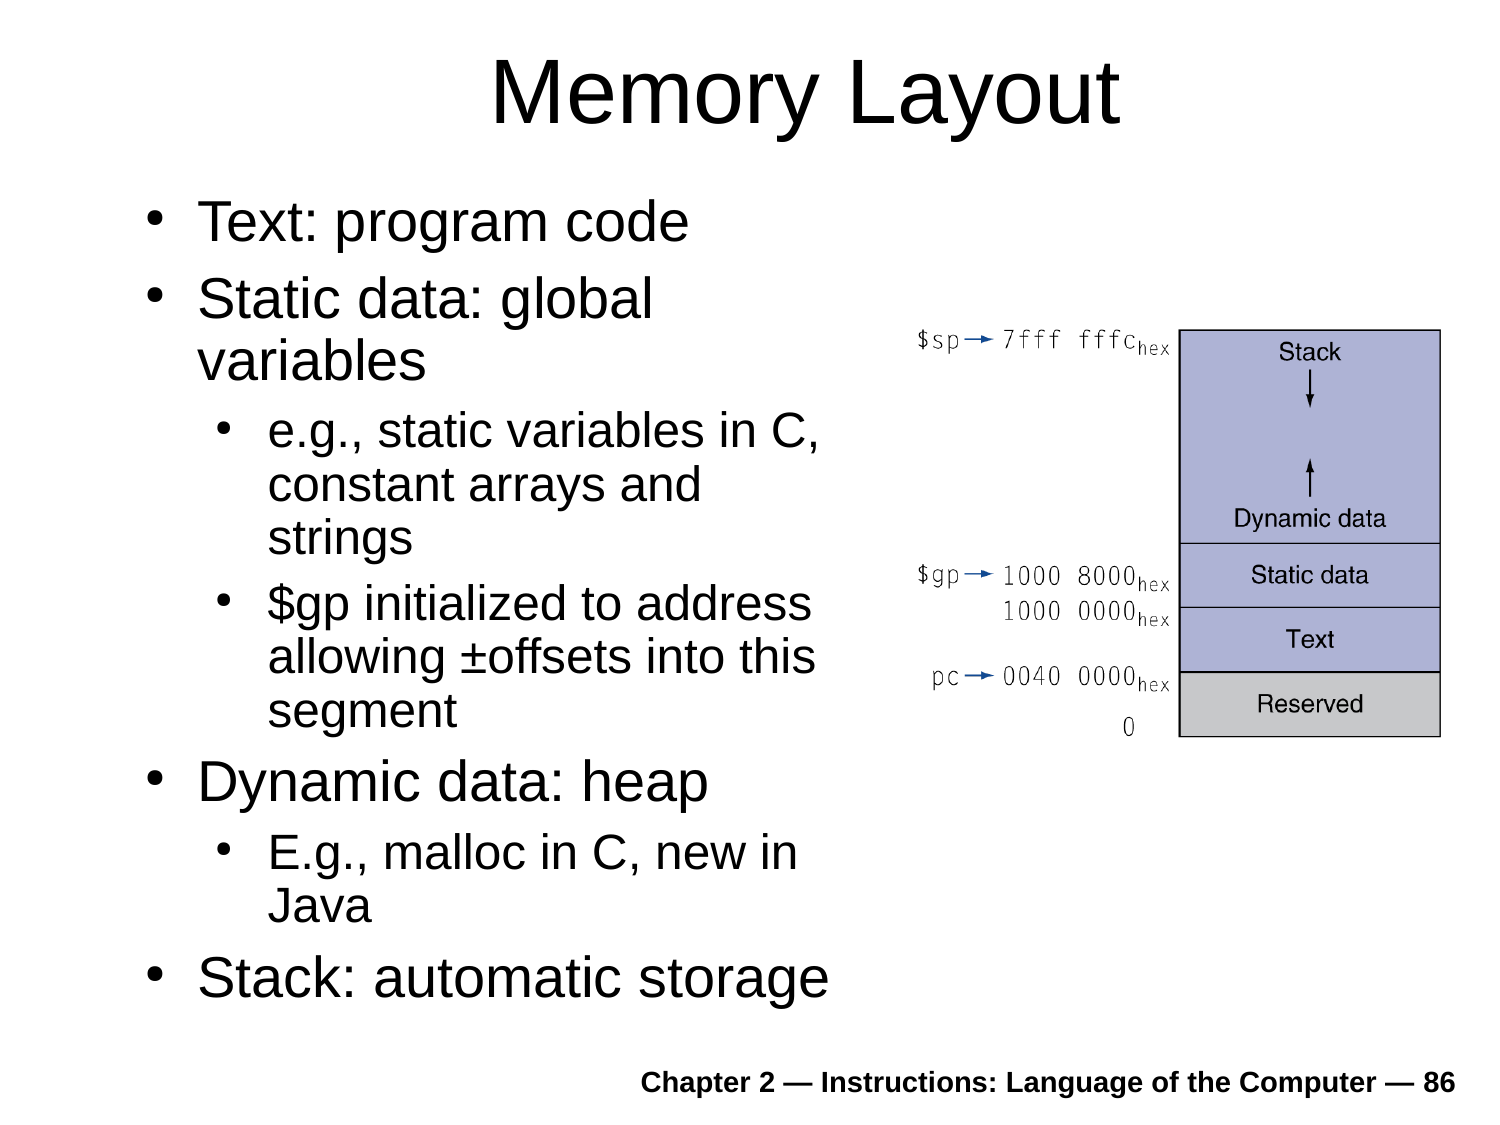

# Memory Layout
Text: program code
Static data: global variables
e.g., static variables in C, constant arrays and strings
$gp initialized to address allowing ±offsets into this segment
Dynamic data: heap
E.g., malloc in C, new in Java
Stack: automatic storage
Chapter 2 — Instructions: Language of the Computer —